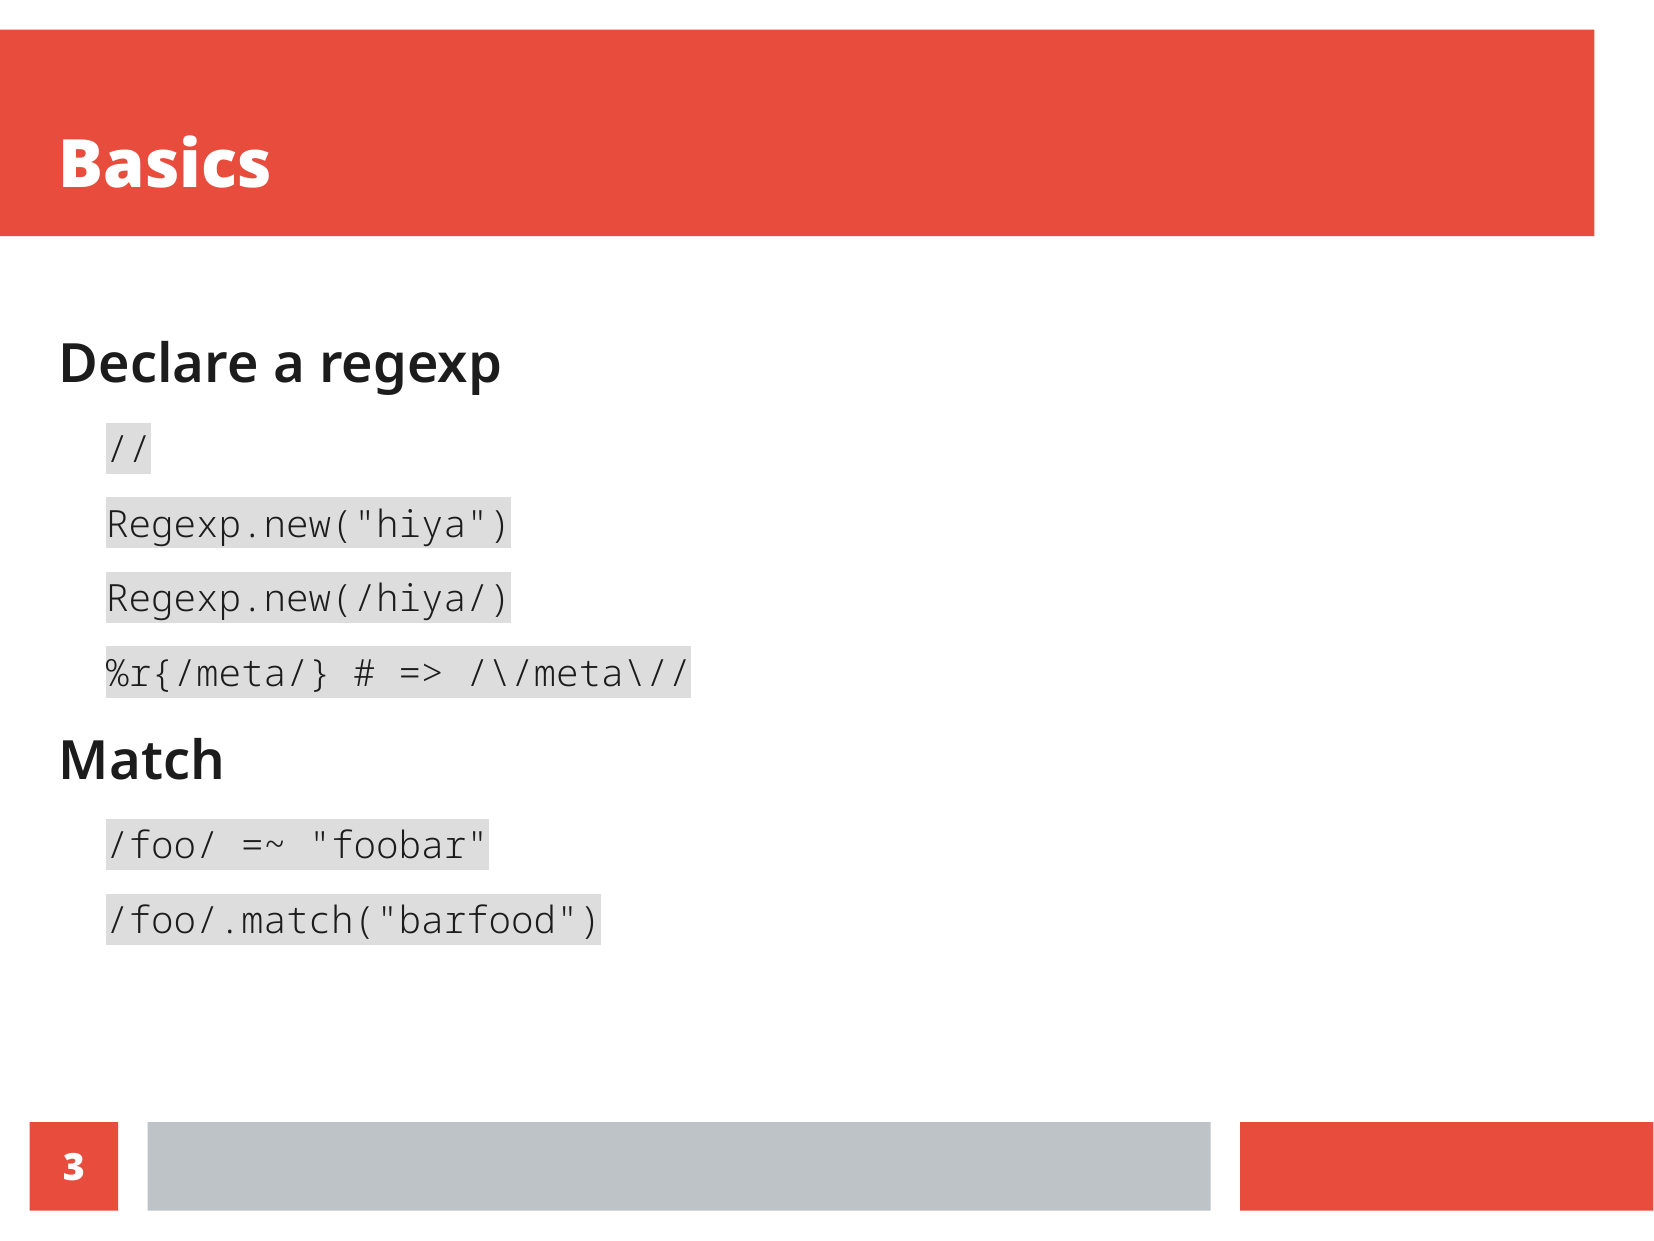

# Basics
Declare a regexp
//
Regexp.new("hiya")
Regexp.new(/hiya/)
%r{/meta/} # => /\/meta\//
Match
/foo/ =~ "foobar"
/foo/.match("barfood")
3